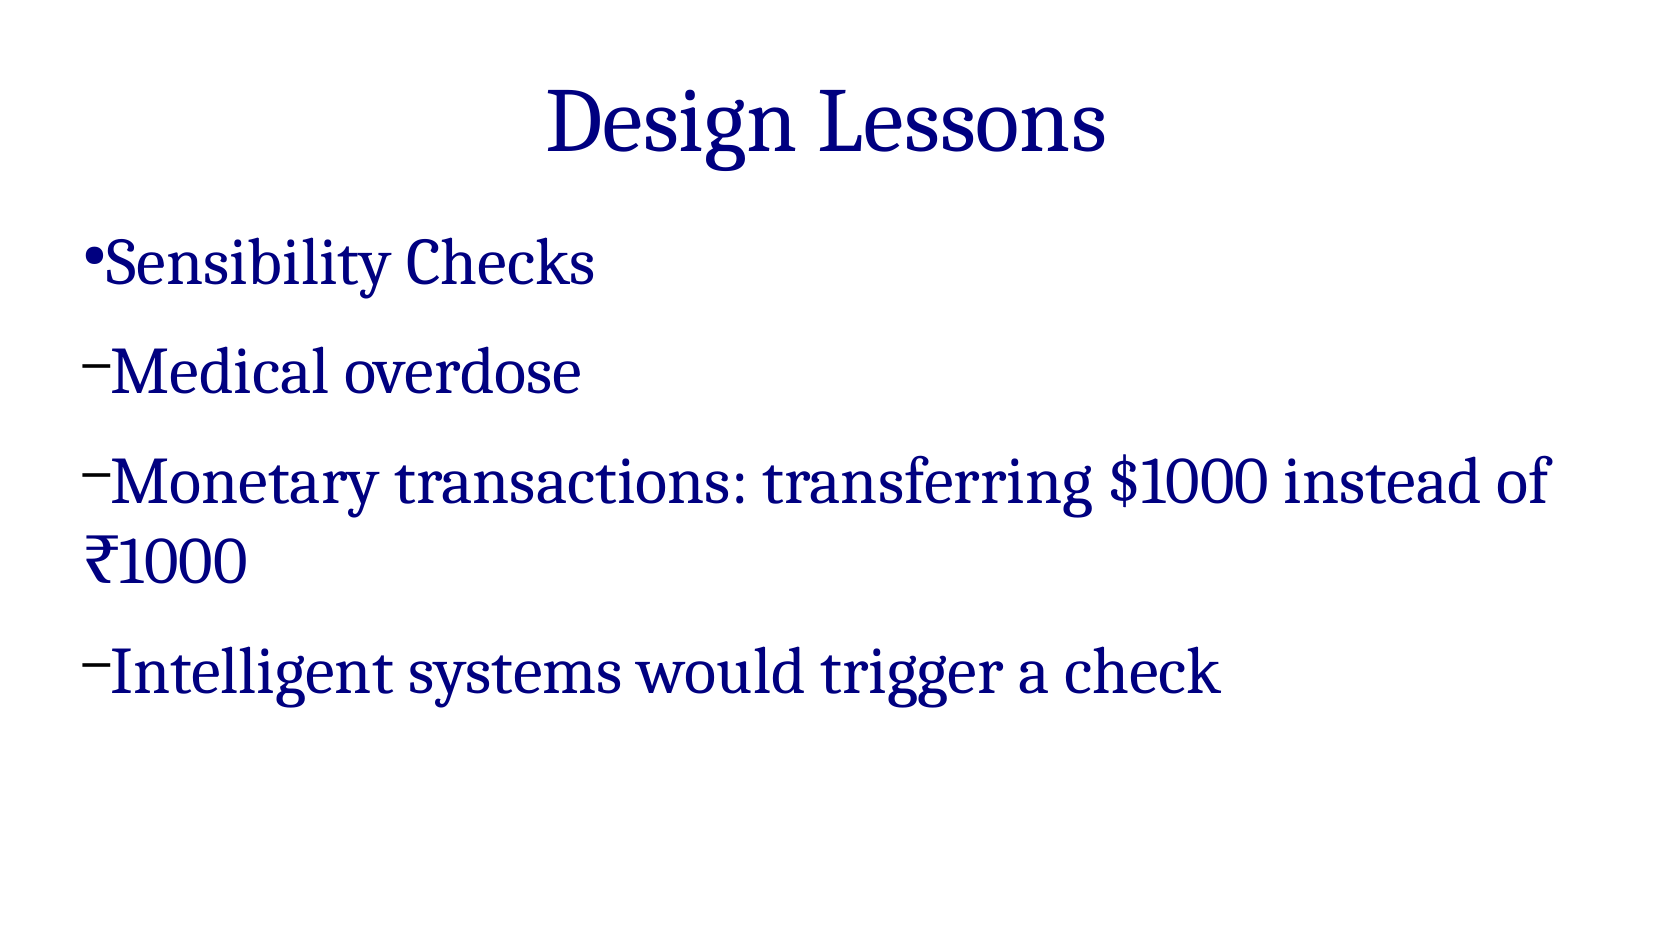

# Design Lessons
Sensibility Checks
Medical overdose
Monetary transactions: transferring $1000 instead of ₹1000
Intelligent systems would trigger a check